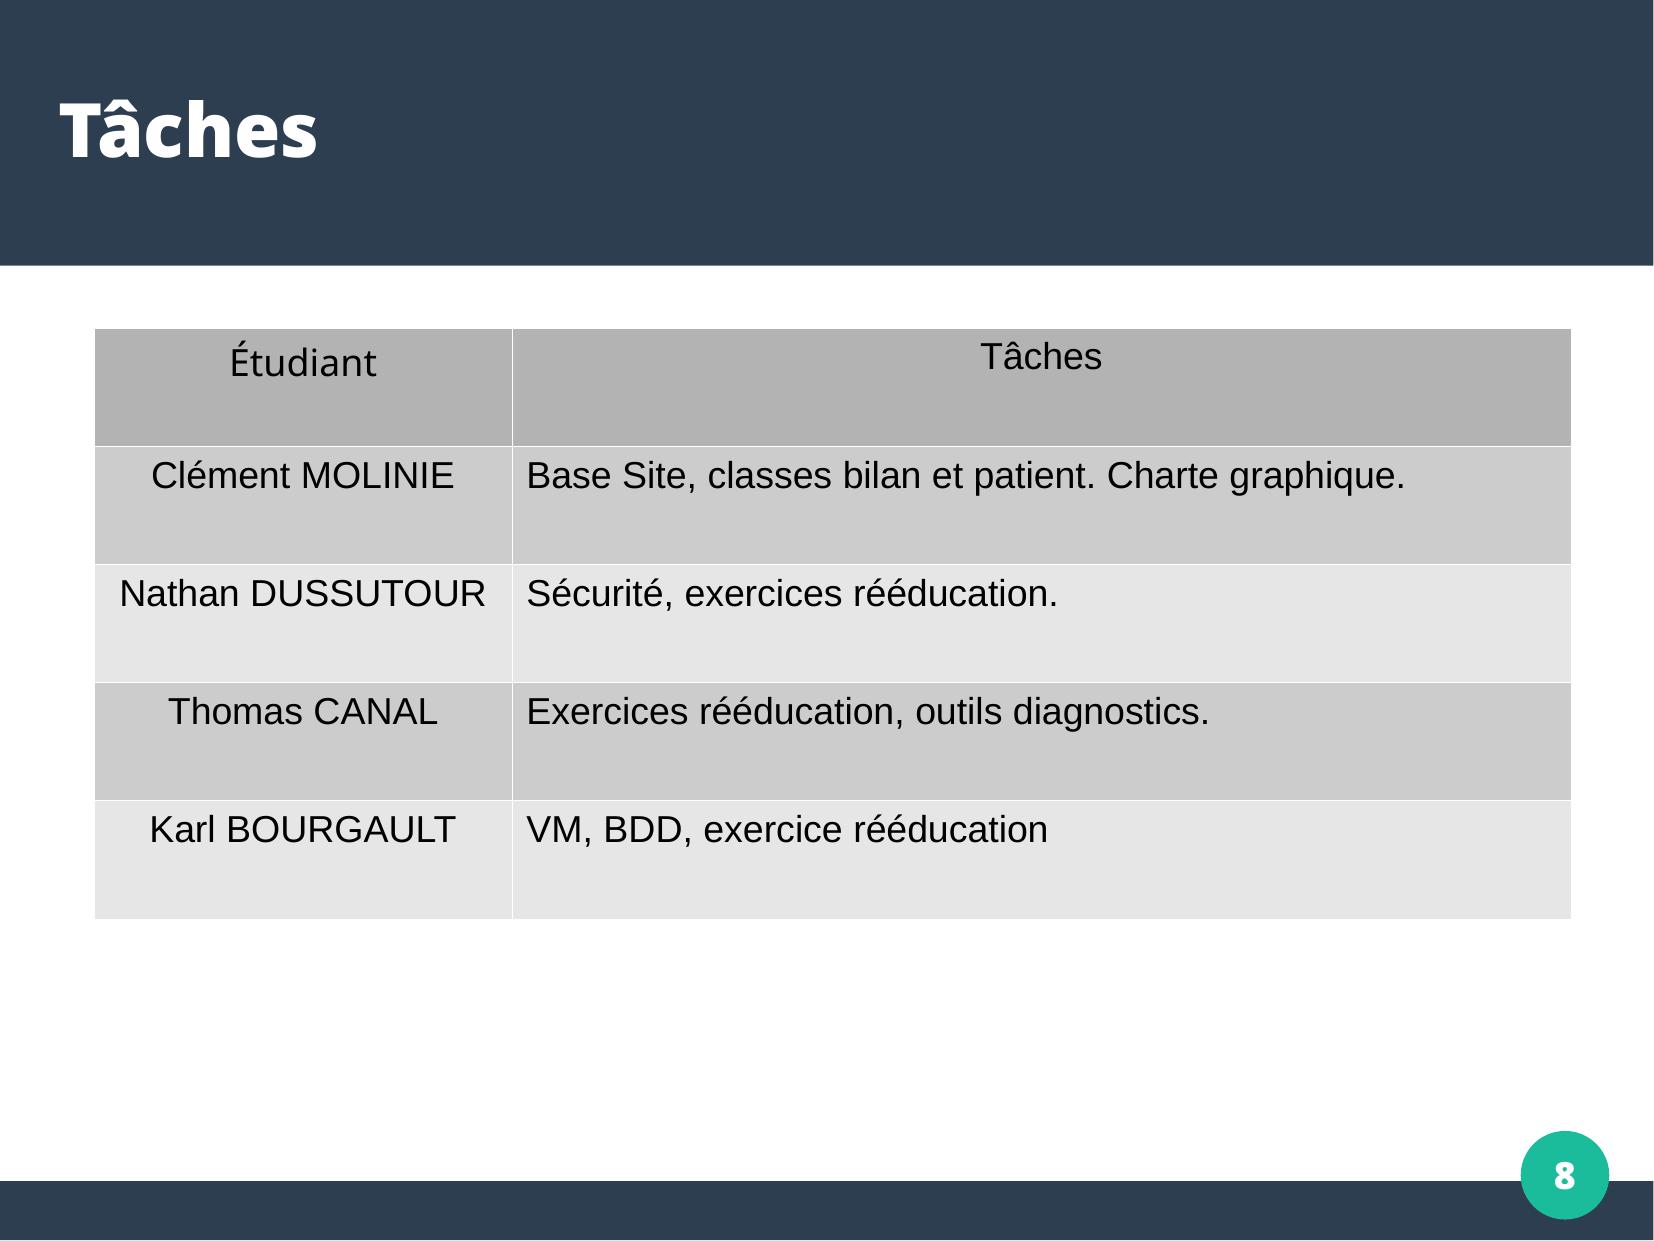

# Tâches
| Étudiant | Tâches |
| --- | --- |
| Clément MOLINIE | Base Site, classes bilan et patient. Charte graphique. |
| Nathan DUSSUTOUR | Sécurité, exercices rééducation. |
| Thomas CANAL | Exercices rééducation, outils diagnostics. |
| Karl BOURGAULT | VM, BDD, exercice rééducation |
8